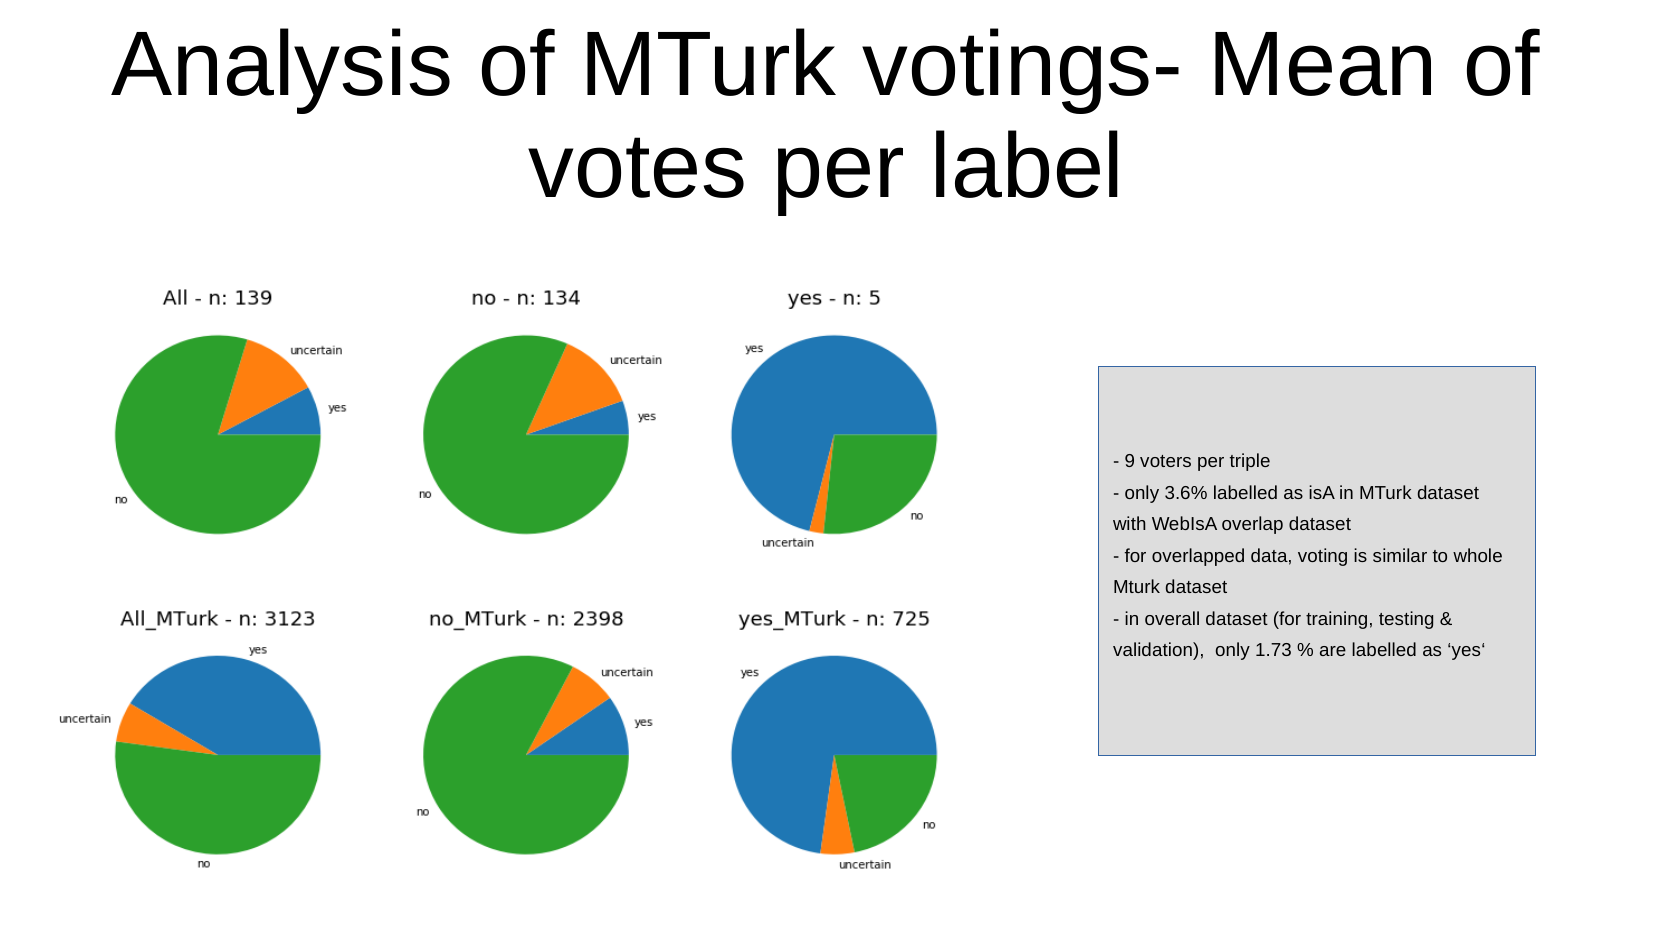

# Analysis of MTurk votings- Mean of votes per label
- 9 voters per triple
- only 3.6% labelled as isA in MTurk dataset
with WebIsA overlap dataset
- for overlapped data, voting is similar to whole
Mturk dataset
- in overall dataset (for training, testing &
validation), only 1.73 % are labelled as ‘yes‘